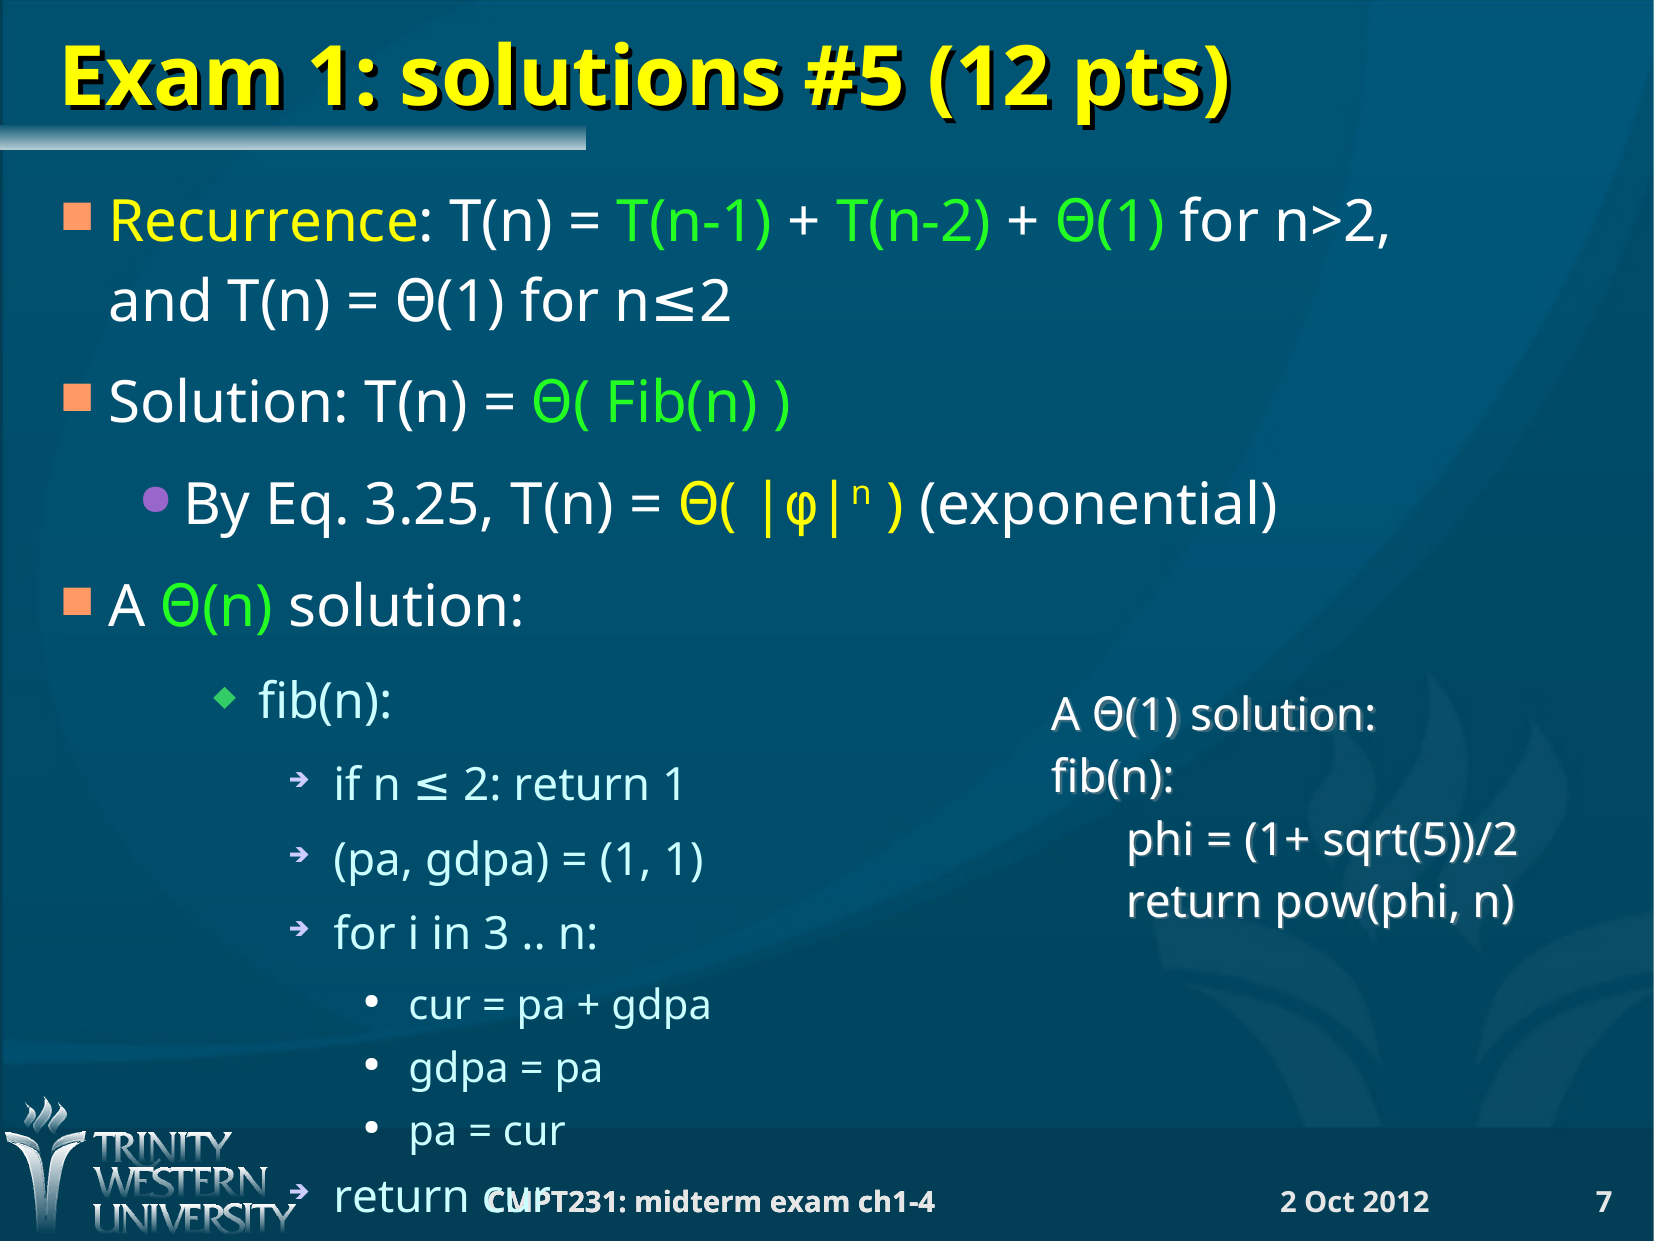

# Exam 1: solutions #5 (12 pts)
Recurrence: T(n) = T(n-1) + T(n-2) + Θ(1) for n>2,
and T(n) = Θ(1) for n≤2
Solution: T(n) = Θ( Fib(n) )
By Eq. 3.25, T(n) = Θ( |φ|n ) (exponential)
A Θ(n) solution:
fib(n):
if n ≤ 2: return 1
(pa, gdpa) = (1, 1)
for i in 3 .. n:
cur = pa + gdpa
gdpa = pa
pa = cur
return cur
A Θ(1) solution:
fib(n):
	phi = (1+ sqrt(5))/2
	return pow(phi, n)
CMPT231: midterm exam ch1-4
2 Oct 2012
7